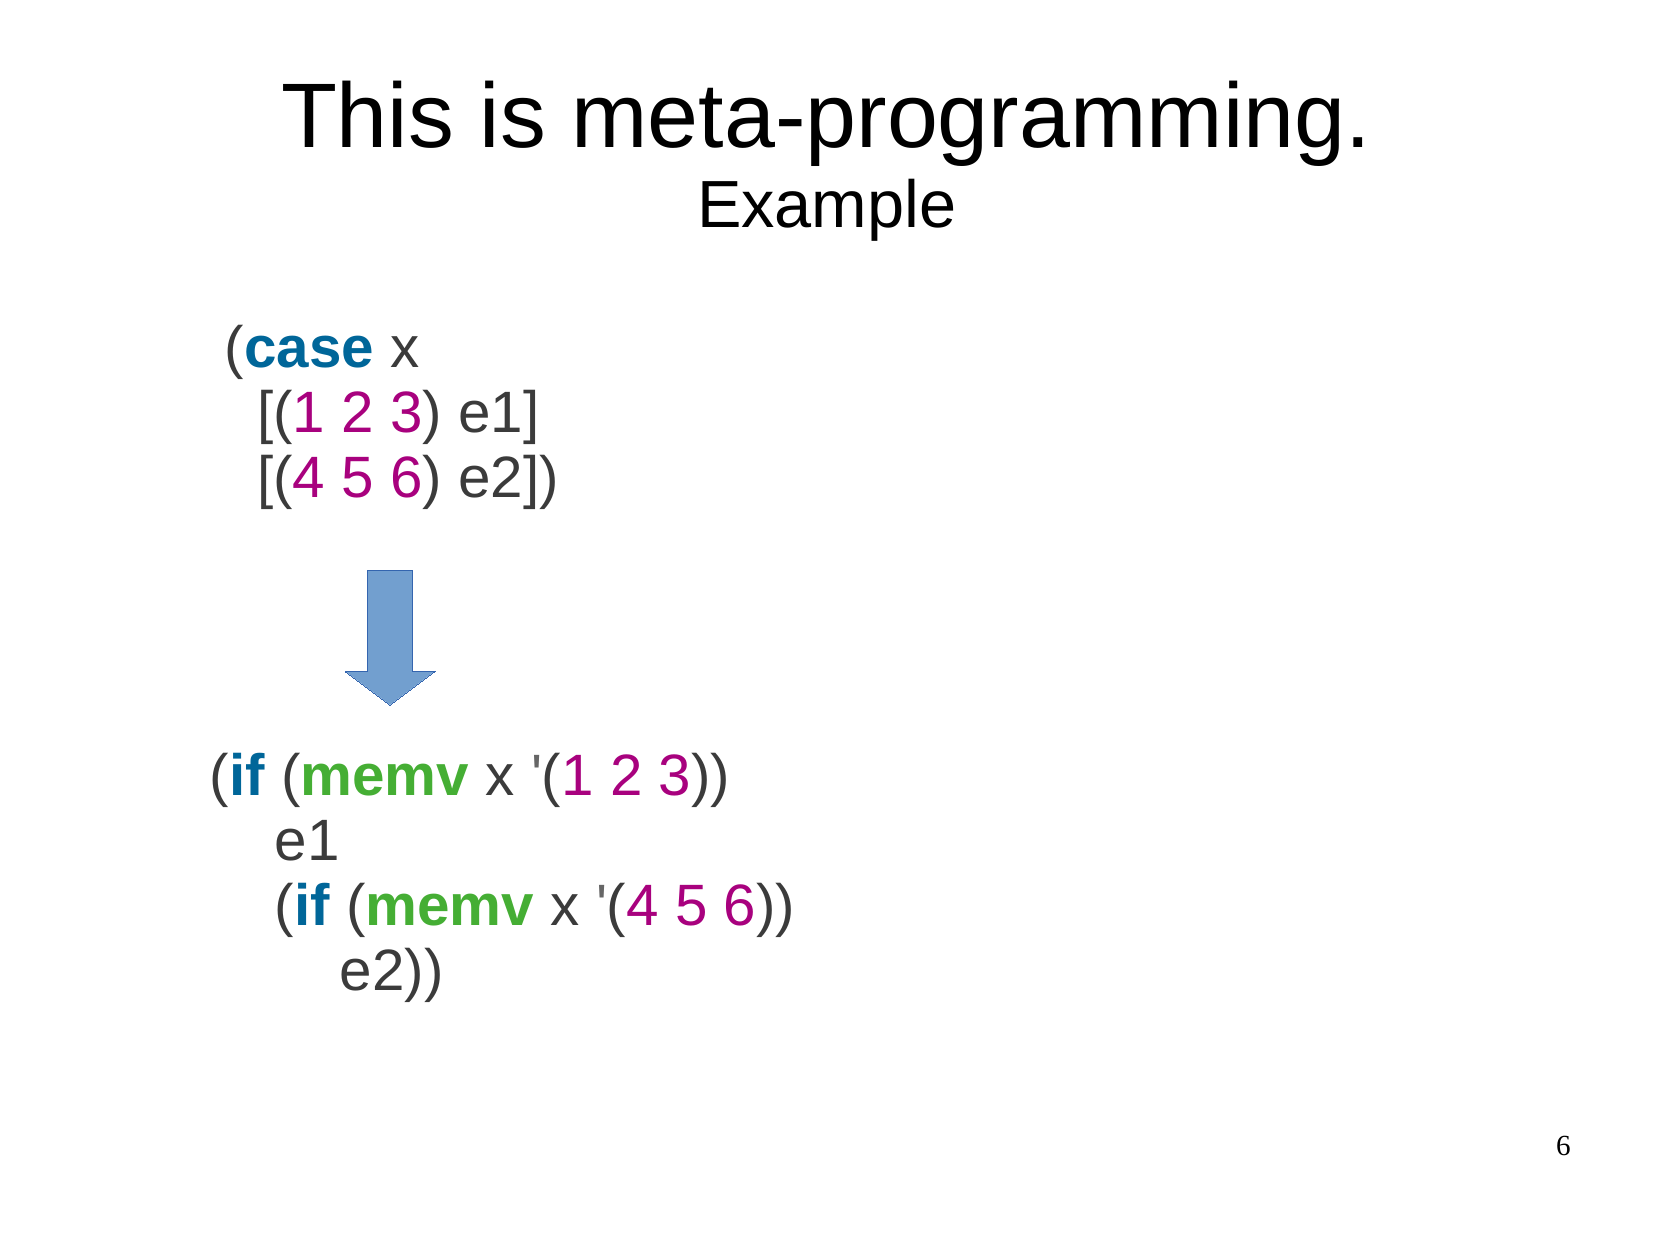

# This is meta-programming. Example
(case x
 [(1 2 3) e1]
 [(4 5 6) e2])
(if (memv x '(1 2 3))
 e1
 (if (memv x '(4 5 6))
 e2))
6